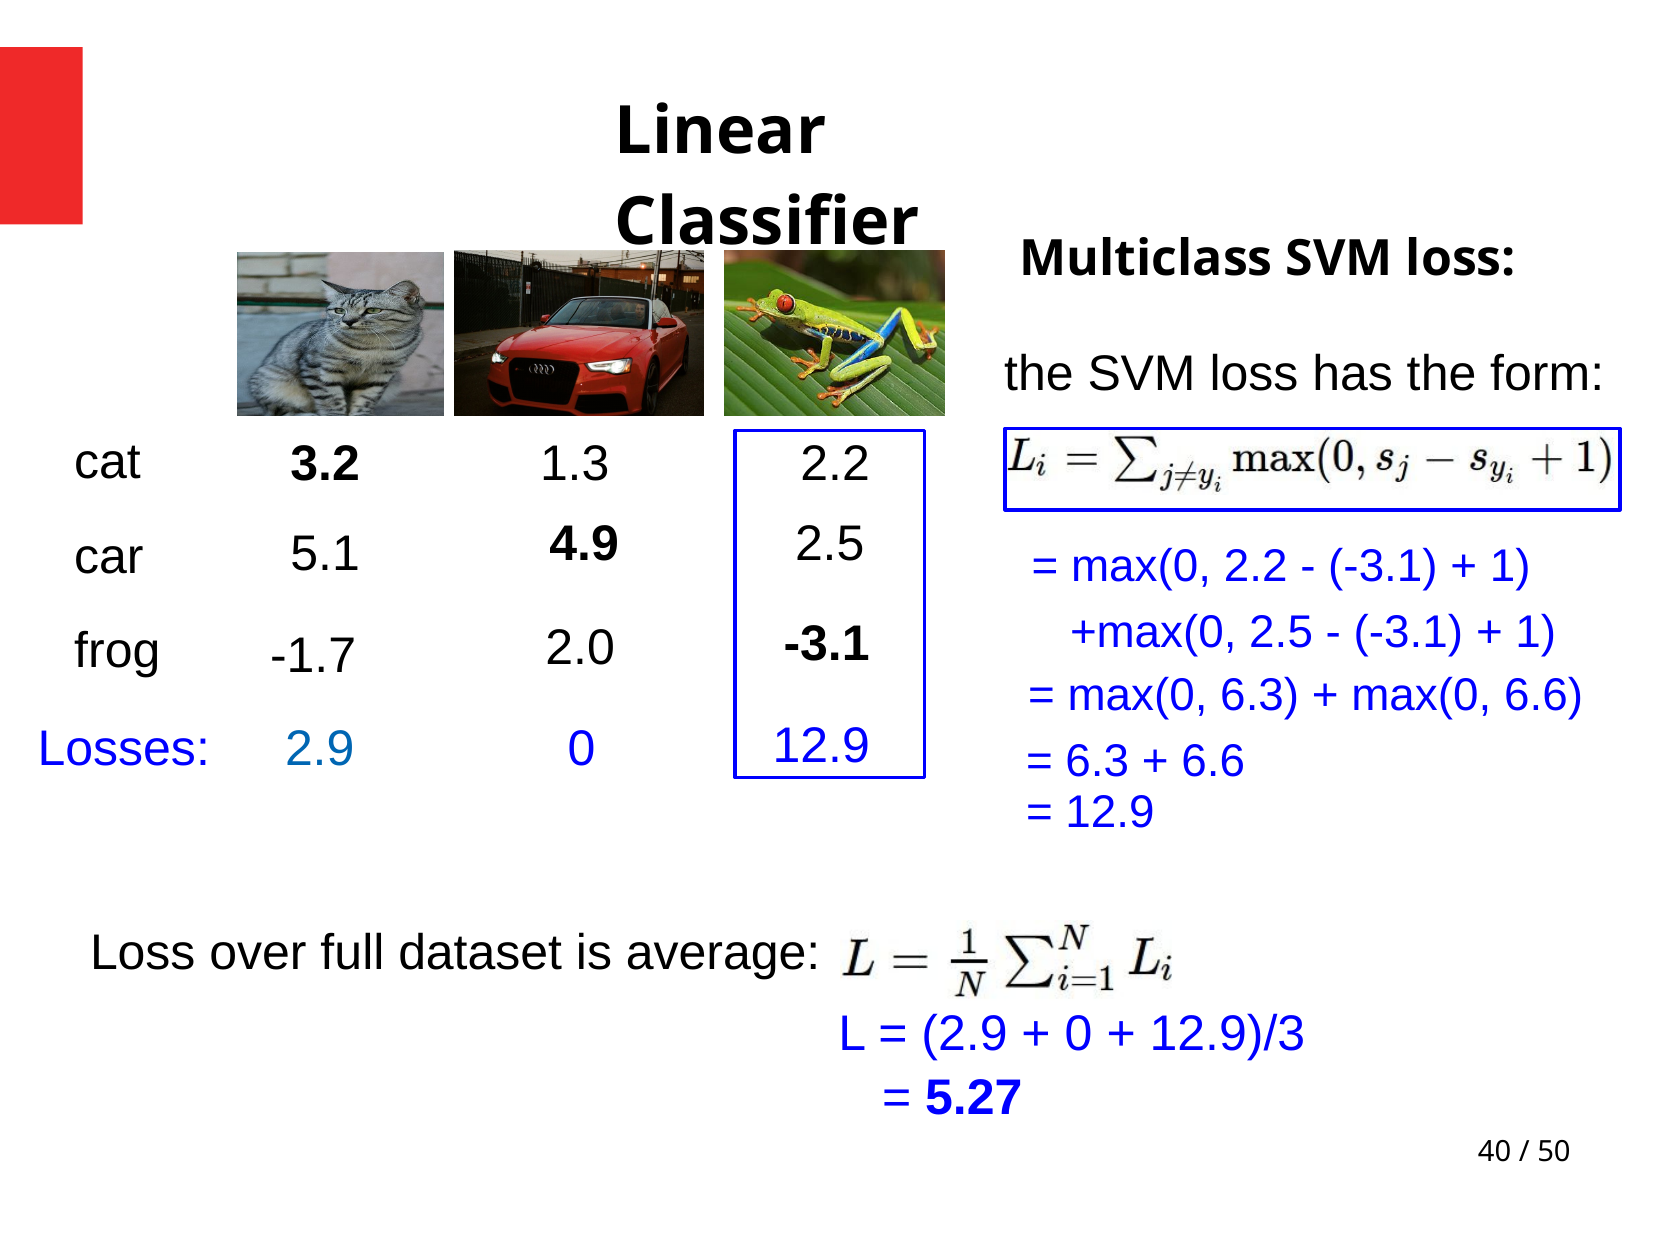

Linear Classifier
Multiclass SVM loss:
the SVM loss has the form:
cat
3.2
1.3
2.2
2.5
4.9
5.1
car
= max(0, 2.2 - (-3.1) + 1)
 +max(0, 2.5 - (-3.1) + 1)
-3.1
2.0
frog
-1.7
= max(0, 6.3) + max(0, 6.6)
12.9
Losses:
2.9
0
= 6.3 + 6.6
= 12.9
Loss over full dataset is average:
L = (2.9 + 0 + 12.9)/3
 = 5.27
40